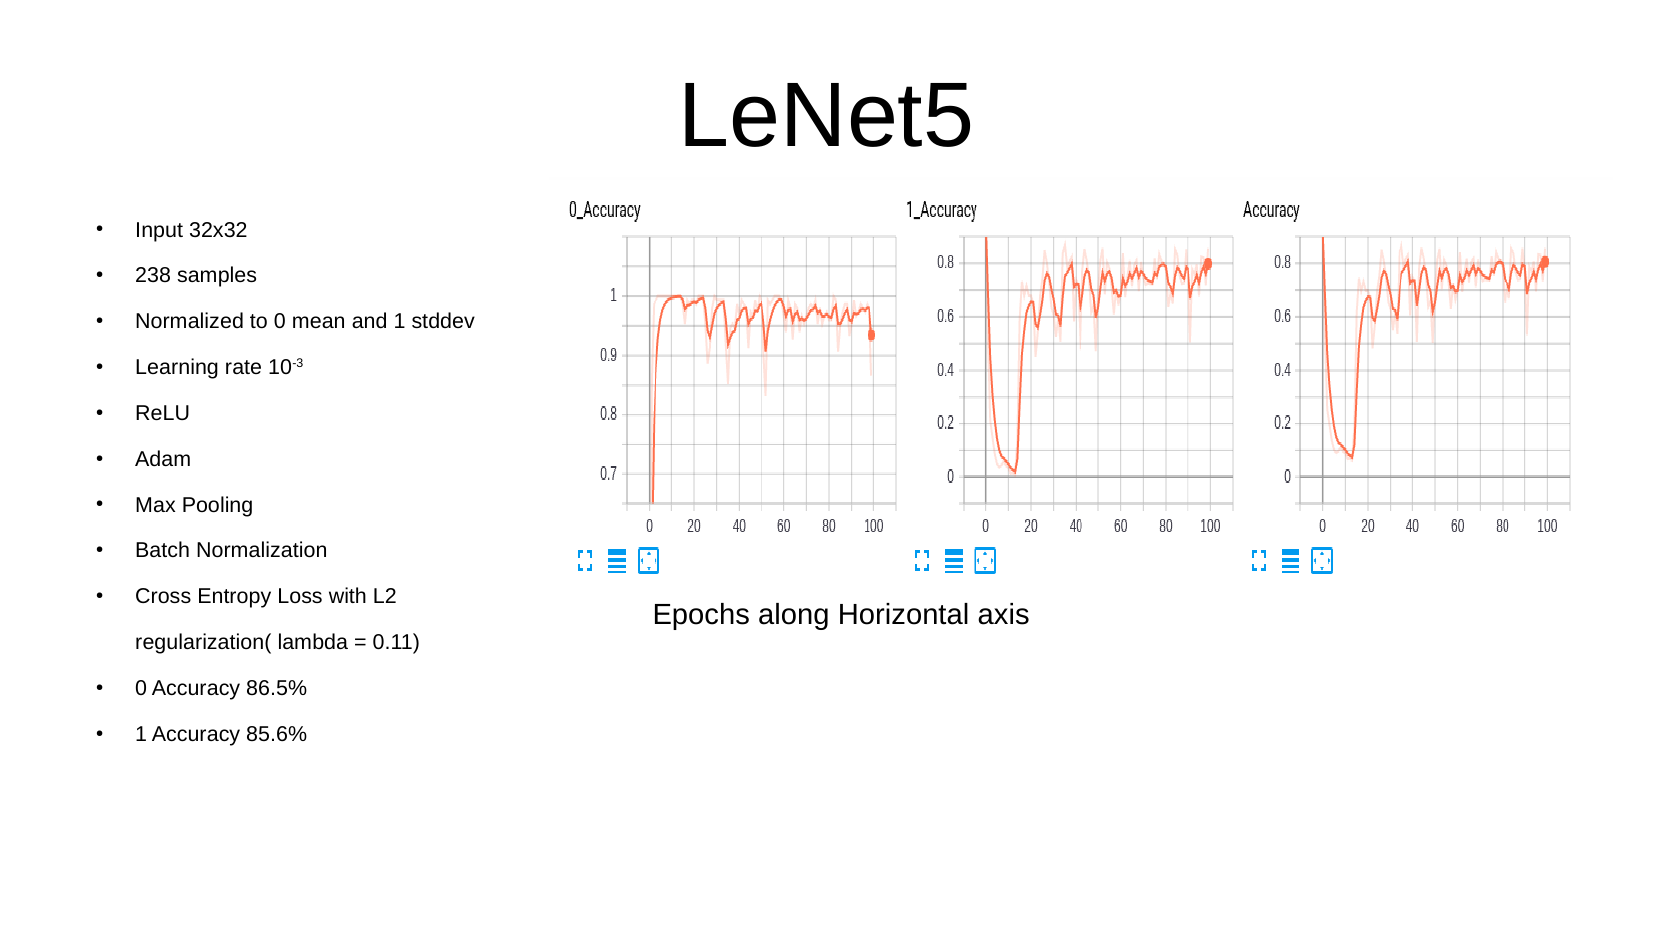

LeNet5
# Input 32x32
238 samples
Normalized to 0 mean and 1 stddev
Learning rate 10-3
ReLU
Adam
Max Pooling
Batch Normalization
Cross Entropy Loss with L2
regularization( lambda = 0.11)
0 Accuracy 86.5%
1 Accuracy 85.6%
Epochs along Horizontal axis